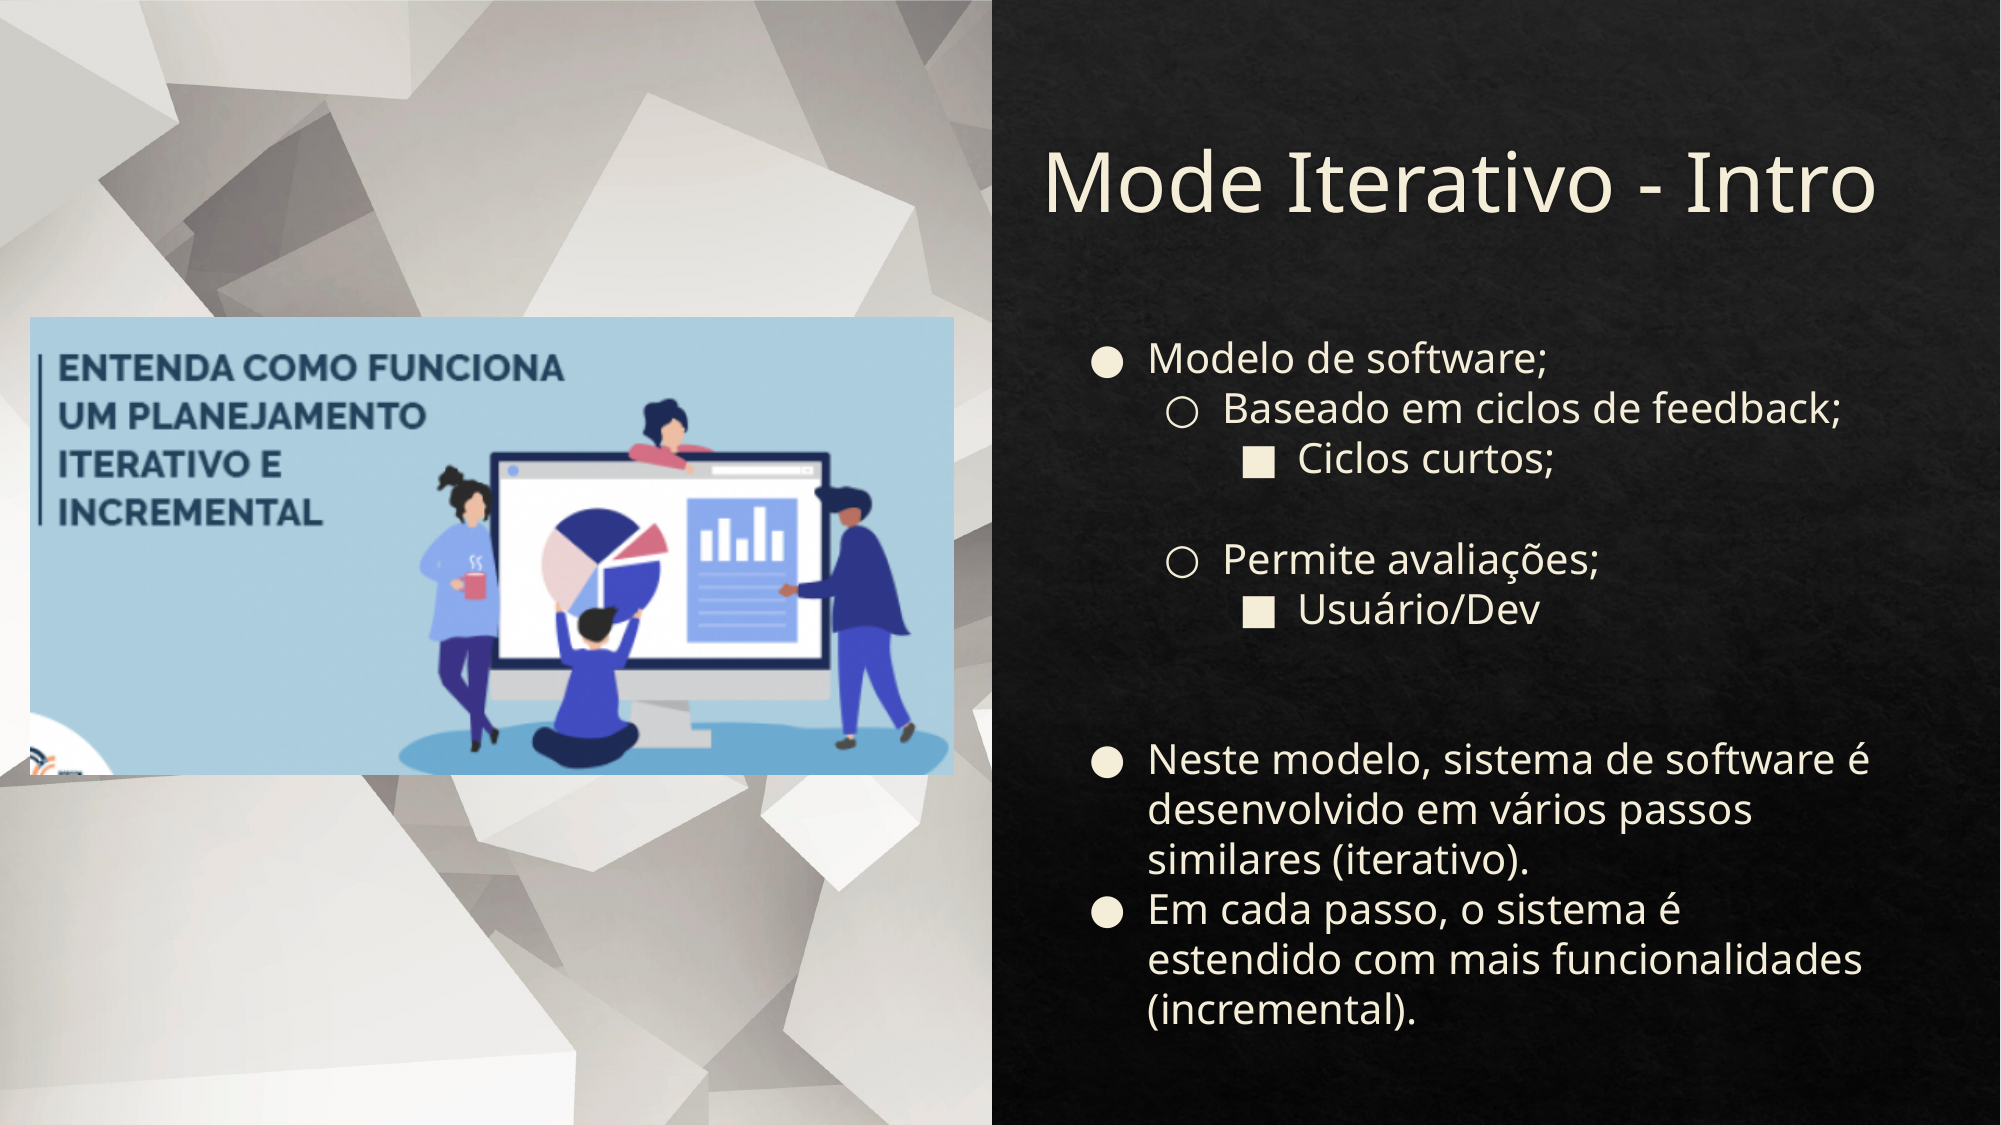

# Mode Iterativo - Intro
Modelo de software;
Baseado em ciclos de feedback;
Ciclos curtos;
Permite avaliações;
Usuário/Dev
Neste modelo, sistema de software é desenvolvido em vários passos similares (iterativo).
Em cada passo, o sistema é estendido com mais funcionalidades (incremental).